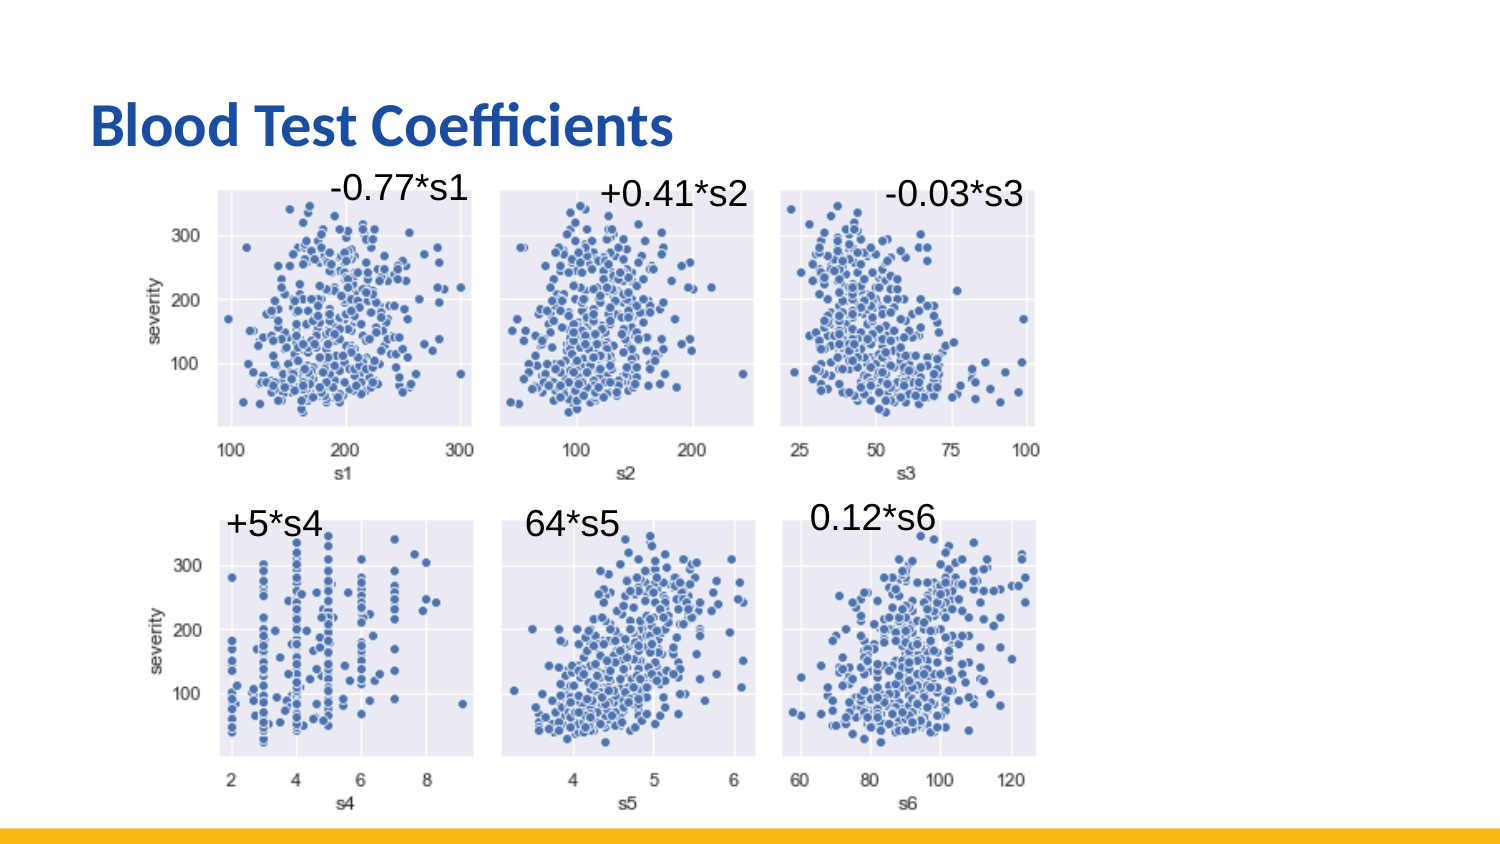

# Blood Test Coefficients
-0.77*s1
+0.41*s2
-0.03*s3
0.12*s6
 +5*s4
64*s5